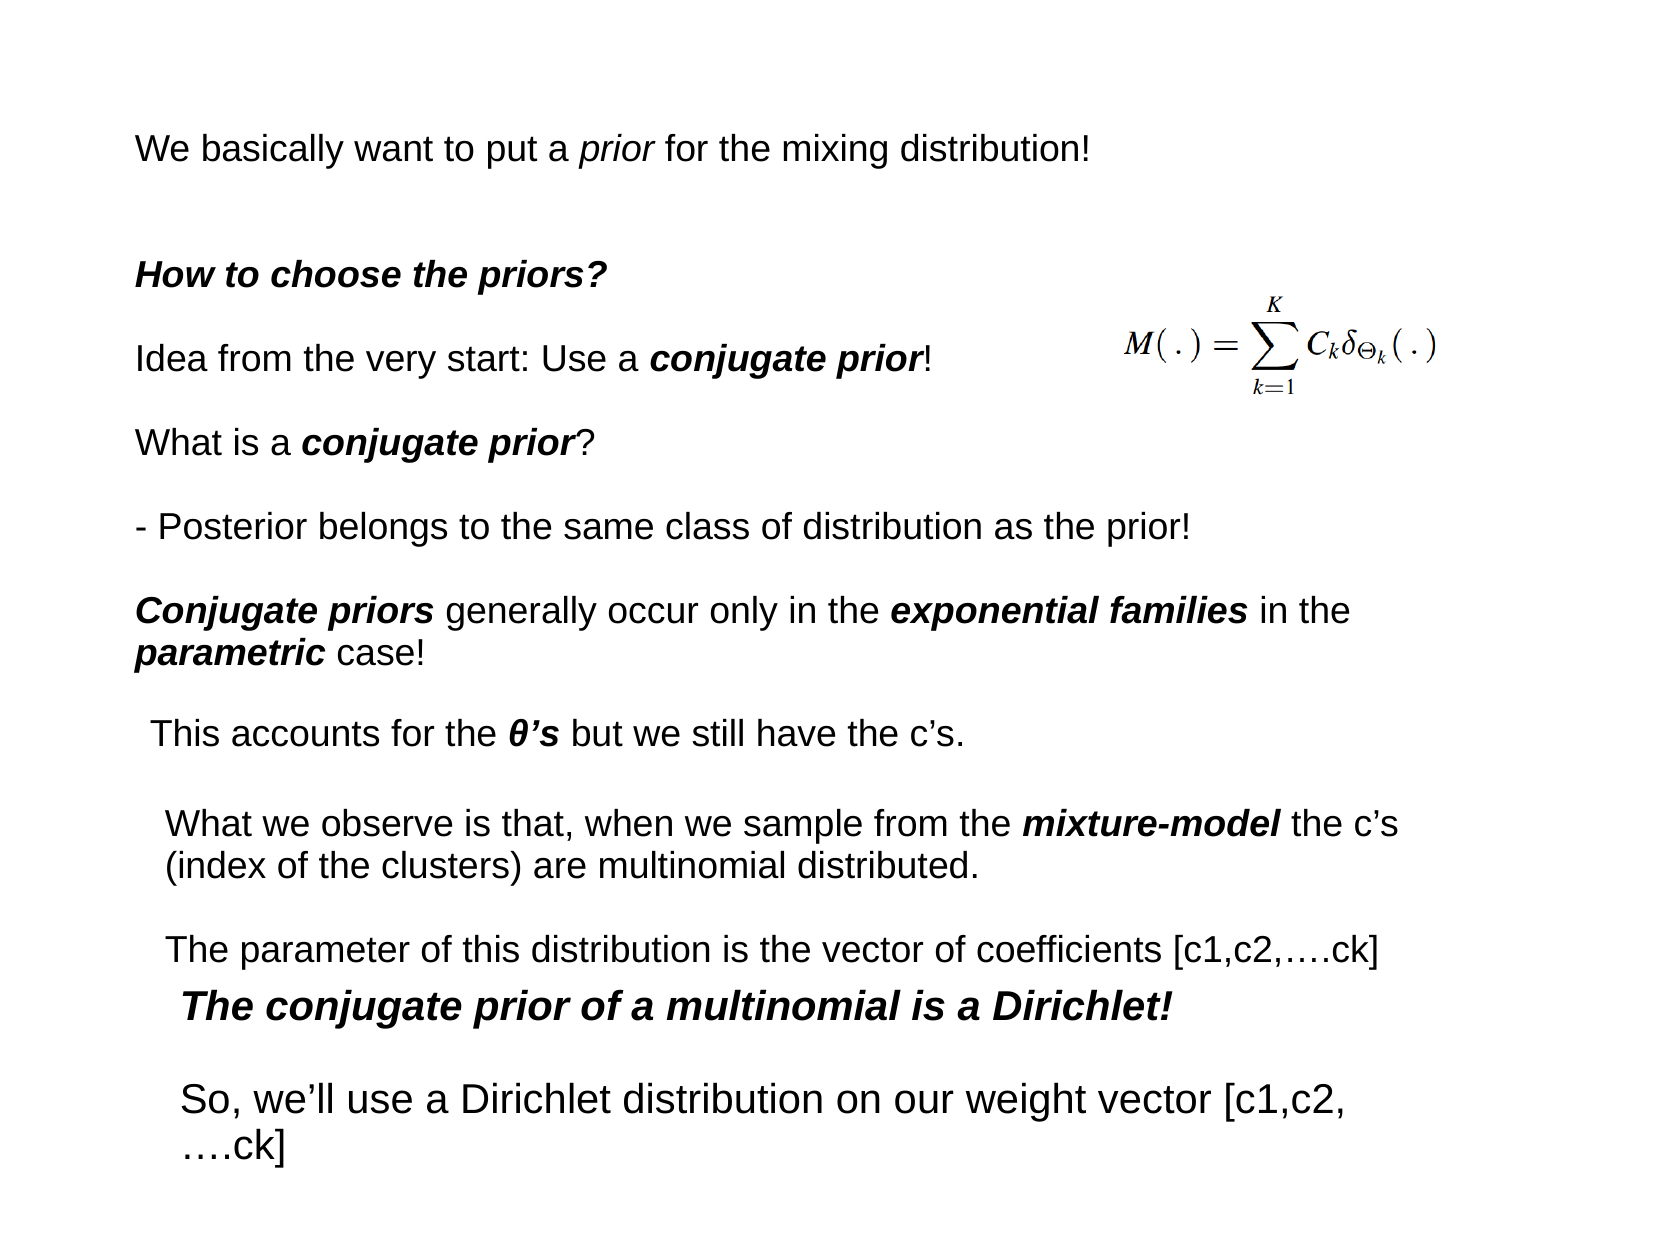

We basically want to put a prior for the mixing distribution!
How to choose the priors?
Idea from the very start: Use a conjugate prior!
What is a conjugate prior?
- Posterior belongs to the same class of distribution as the prior!
Conjugate priors generally occur only in the exponential families in the parametric case!
This accounts for the θ’s but we still have the c’s.
What we observe is that, when we sample from the mixture-model the c’s (index of the clusters) are multinomial distributed.
The parameter of this distribution is the vector of coefficients [c1,c2,….ck]
The conjugate prior of a multinomial is a Dirichlet!
So, we’ll use a Dirichlet distribution on our weight vector [c1,c2,….ck]